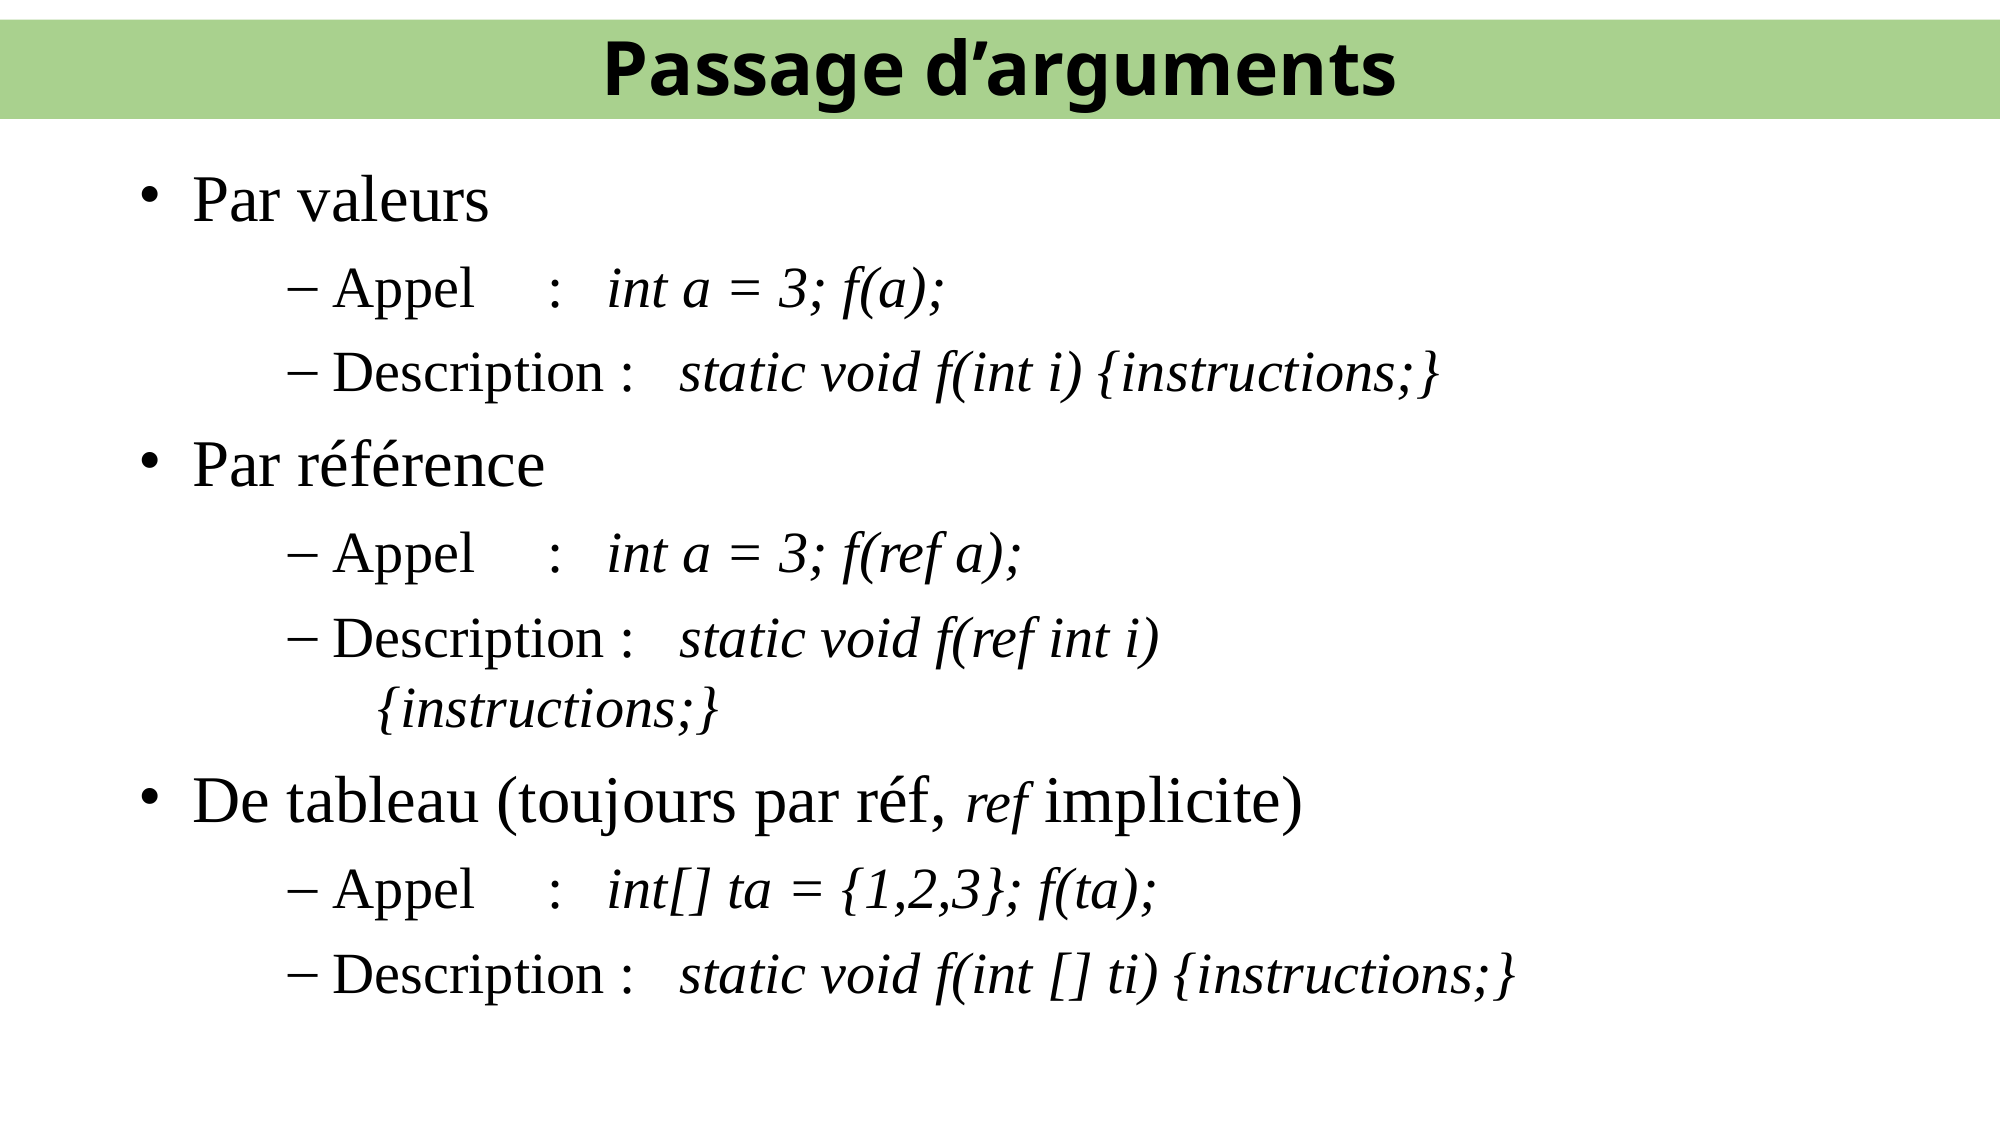

# Passage d’arguments
Par valeurs
Appel	 :	int a = 3; f(a);
Description : 	static void f(int i) {instructions;}
Par référence
Appel	 :	int a = 3; f(ref a);
Description : 	static void f(ref int i) 					{instructions;}
De tableau (toujours par réf, ref implicite)
Appel	 :	int[] ta = {1,2,3}; f(ta);
Description : 	static void f(int [] ti) {instructions;}